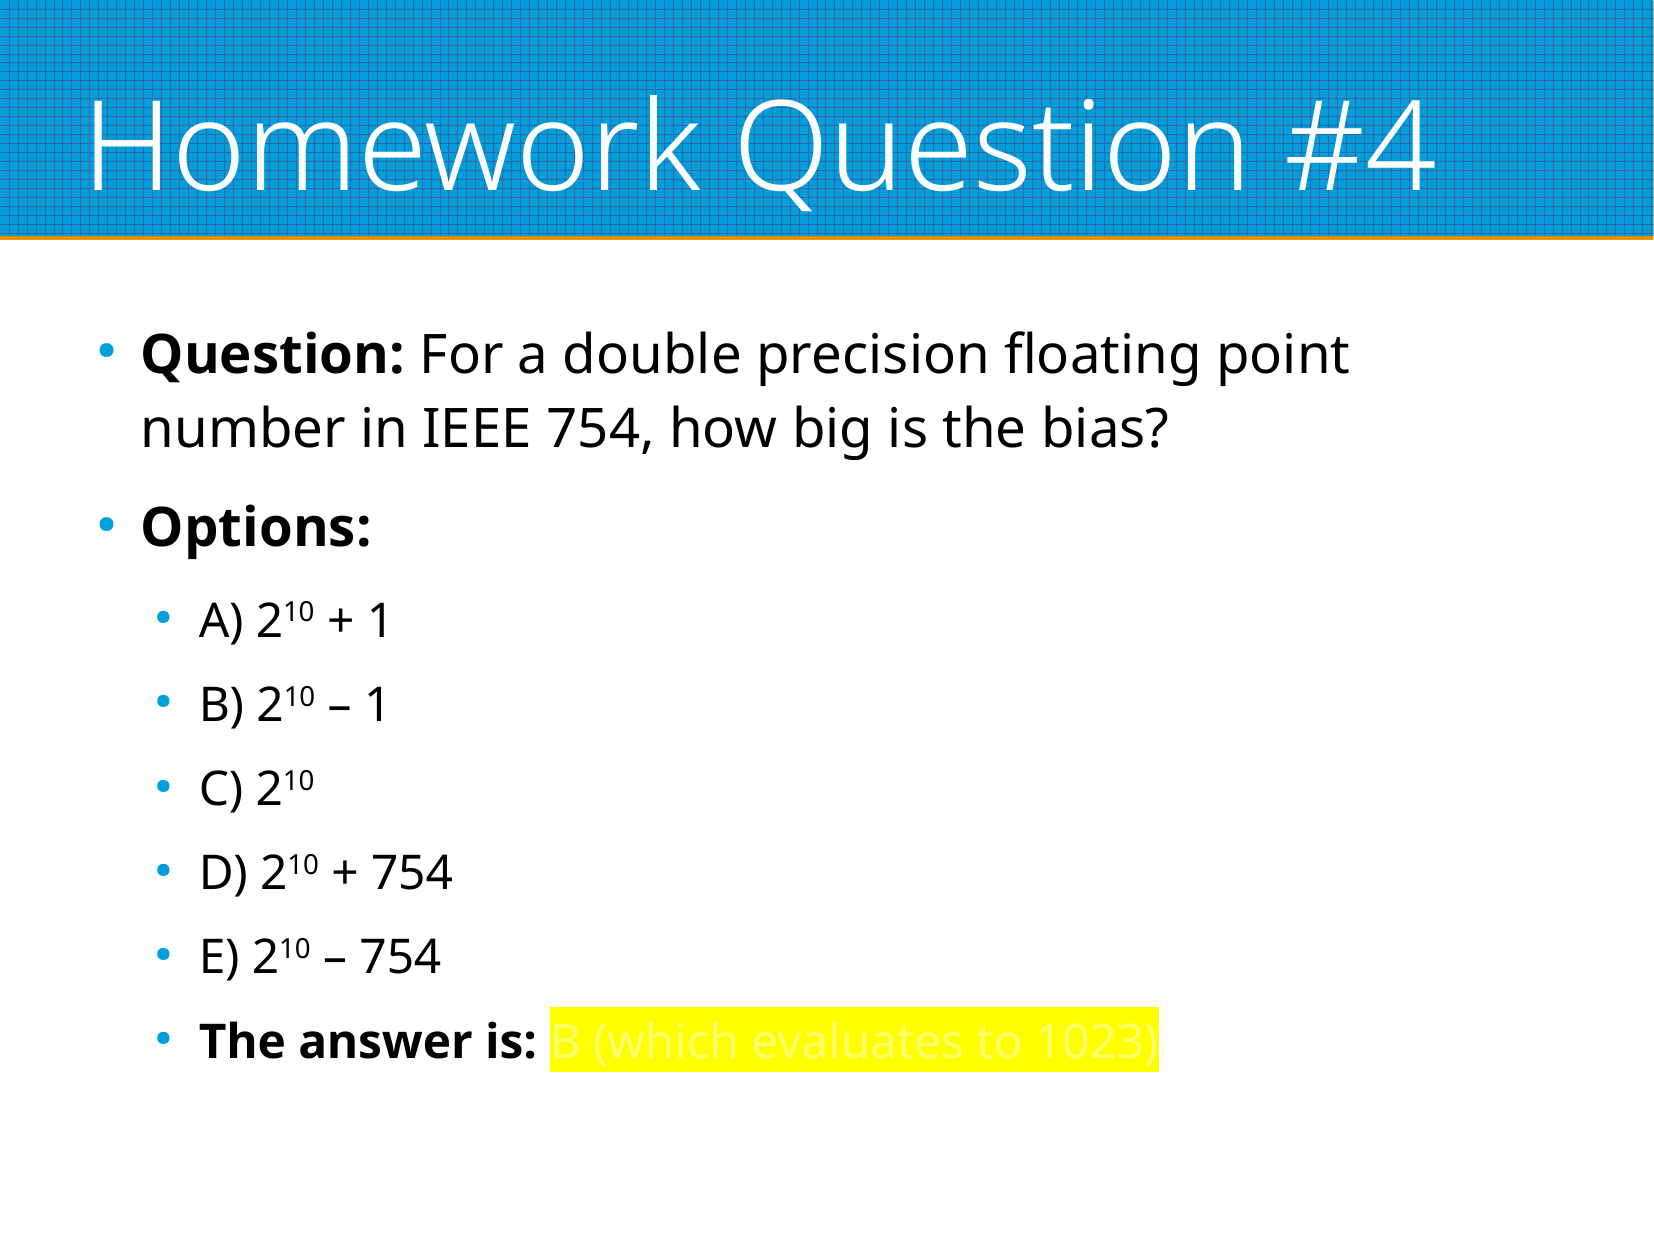

# Homework Question #4
Question: For a double precision floating point number in IEEE 754, how big is the bias?
Options:
A) 210 + 1
B) 210 – 1
C) 210
D) 210 + 754
E) 210 – 754
The answer is: B (which evaluates to 1023)